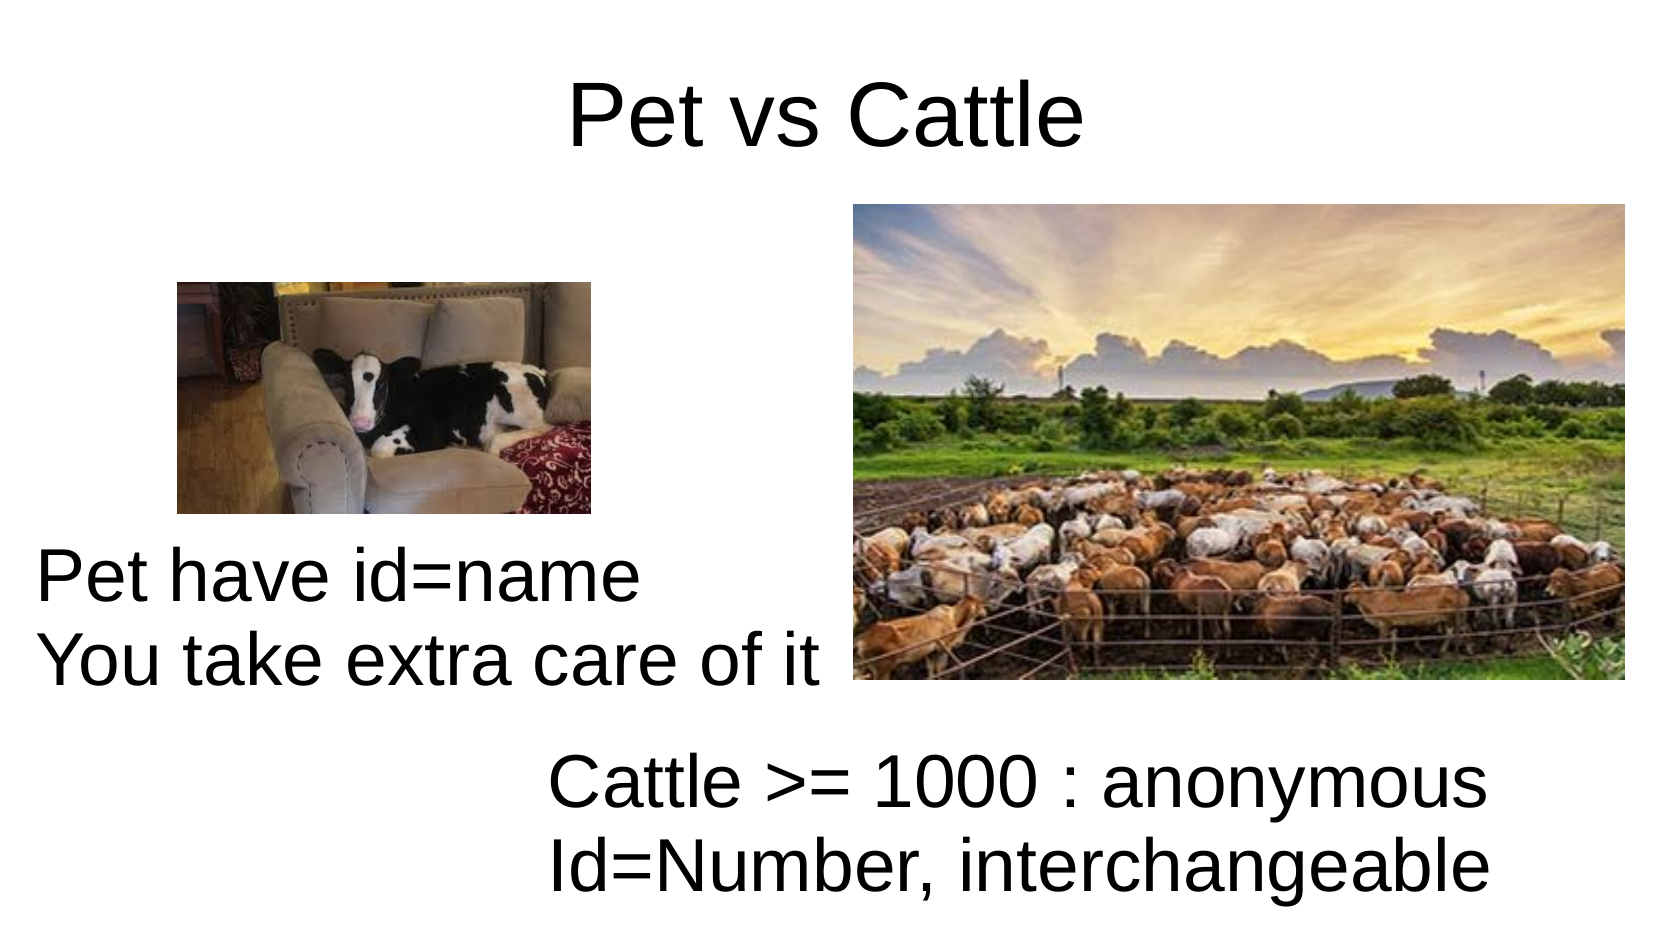

# Pet vs Cattle
Pet have id=name
You take extra care of it
Cattle >= 1000 : anonymous
Id=Number, interchangeable